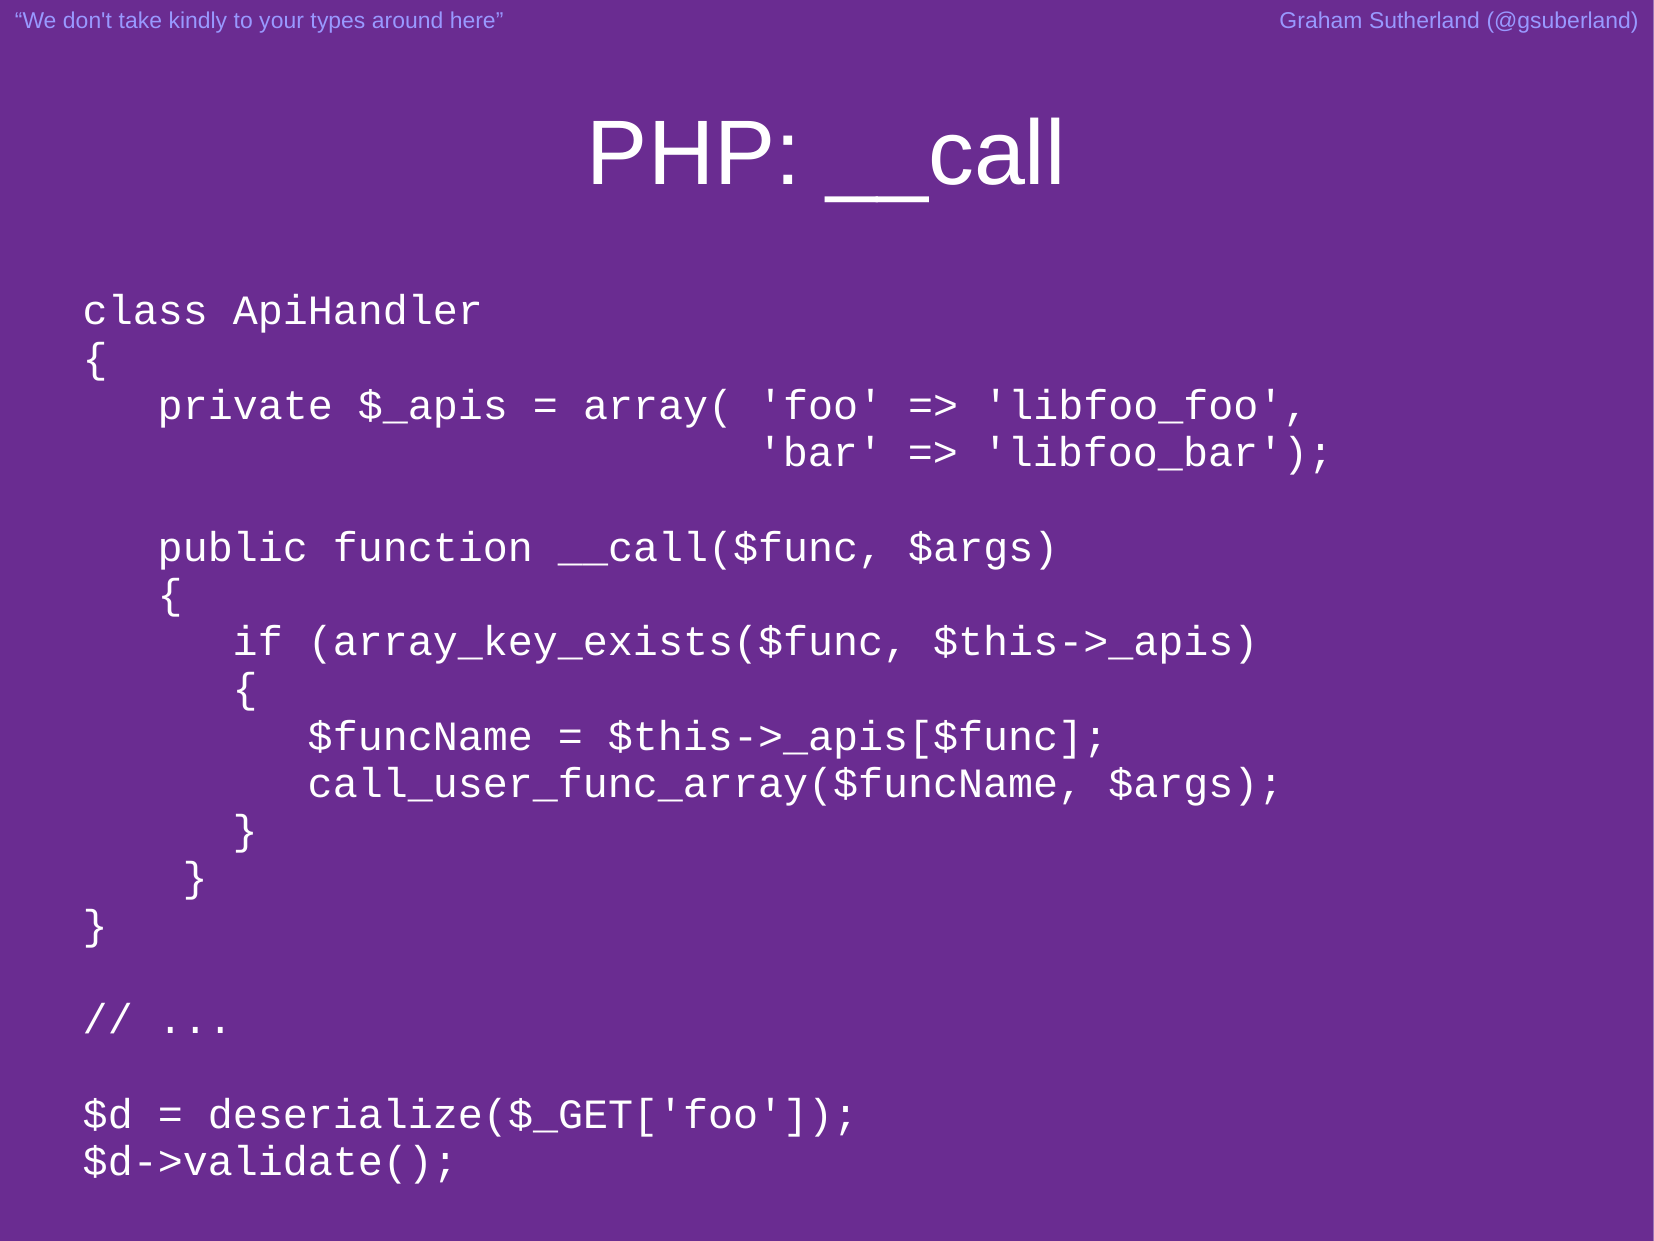

# PHP: __call
class ApiHandler
{
 private $_apis = array( 'foo' => 'libfoo_foo',
 'bar' => 'libfoo_bar');
 public function __call($func, $args)
 {
 if (array_key_exists($func, $this->_apis)
 {
 $funcName = $this->_apis[$func];
 call_user_func_array($funcName, $args);
 }
 }
}
// ...
$d = deserialize($_GET['foo']);
$d->validate();